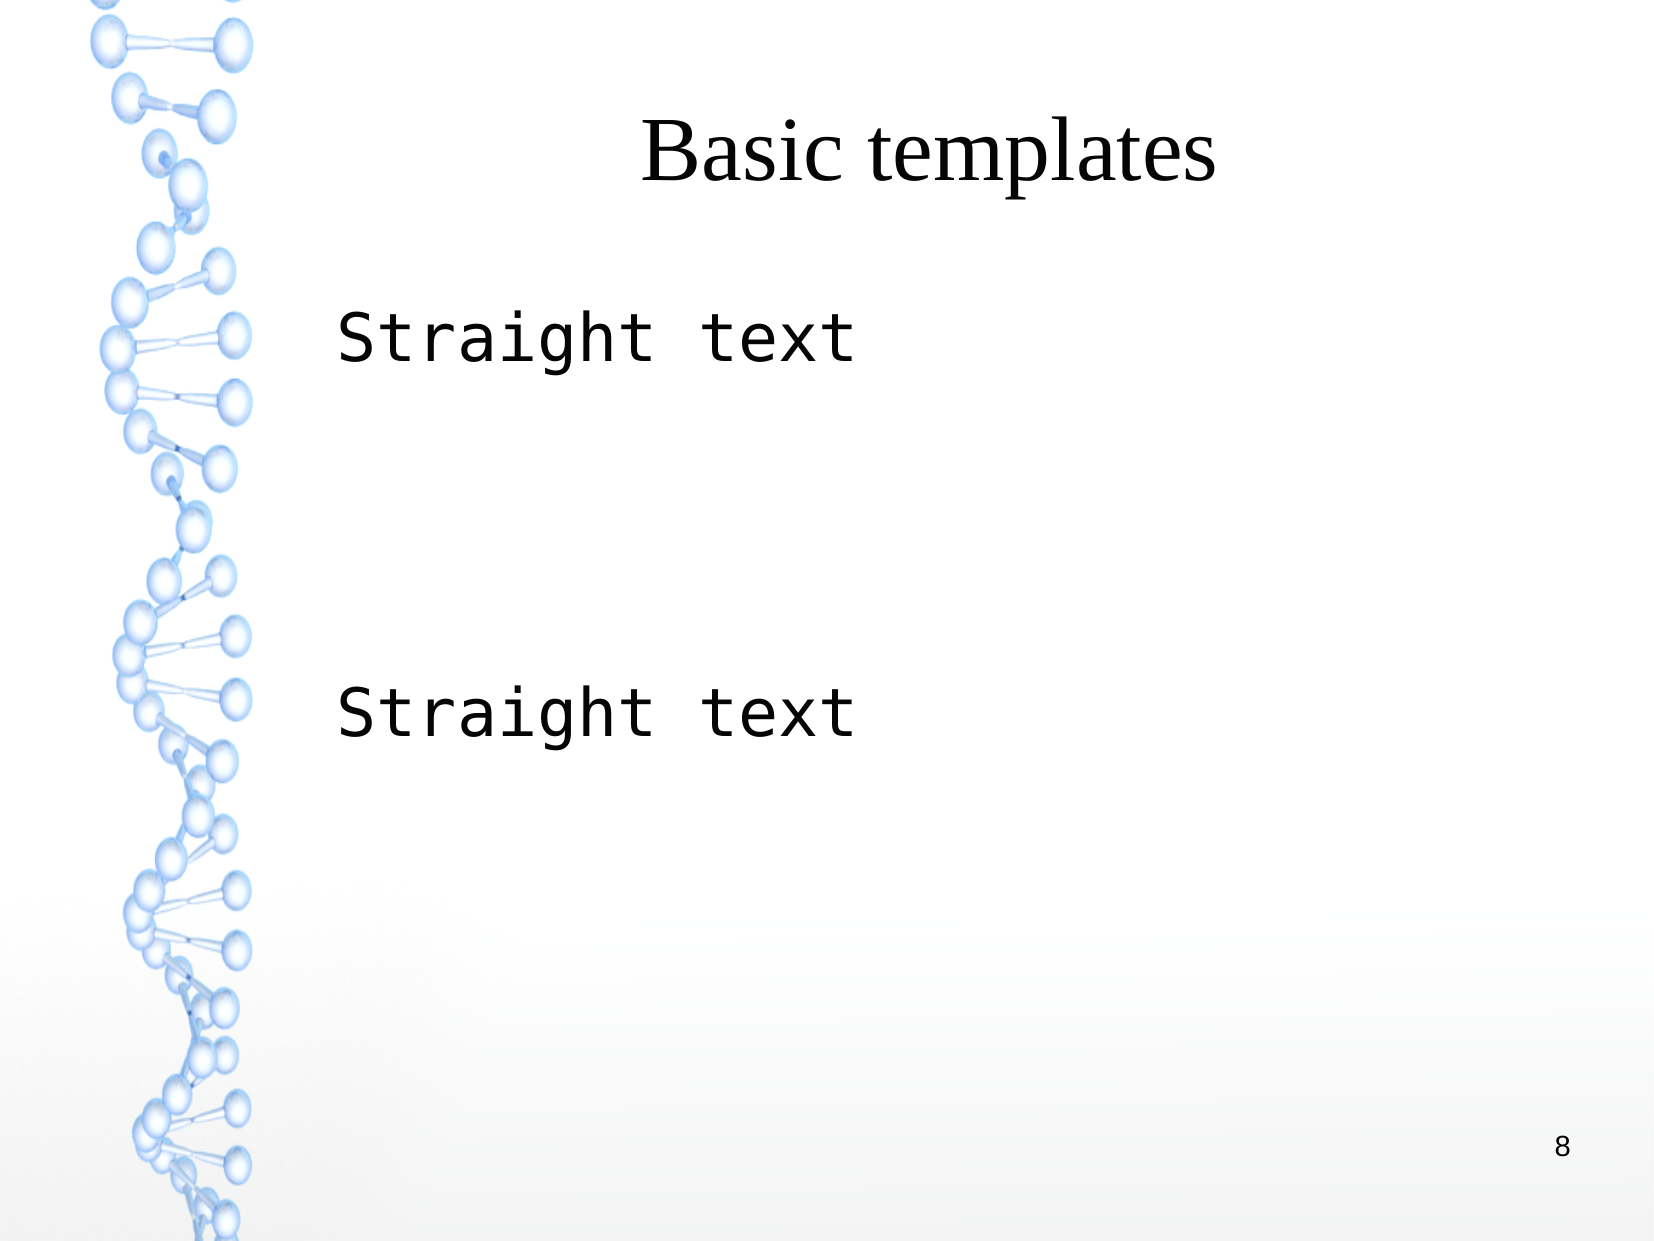

# Basic templates
Straight text
Straight text
8